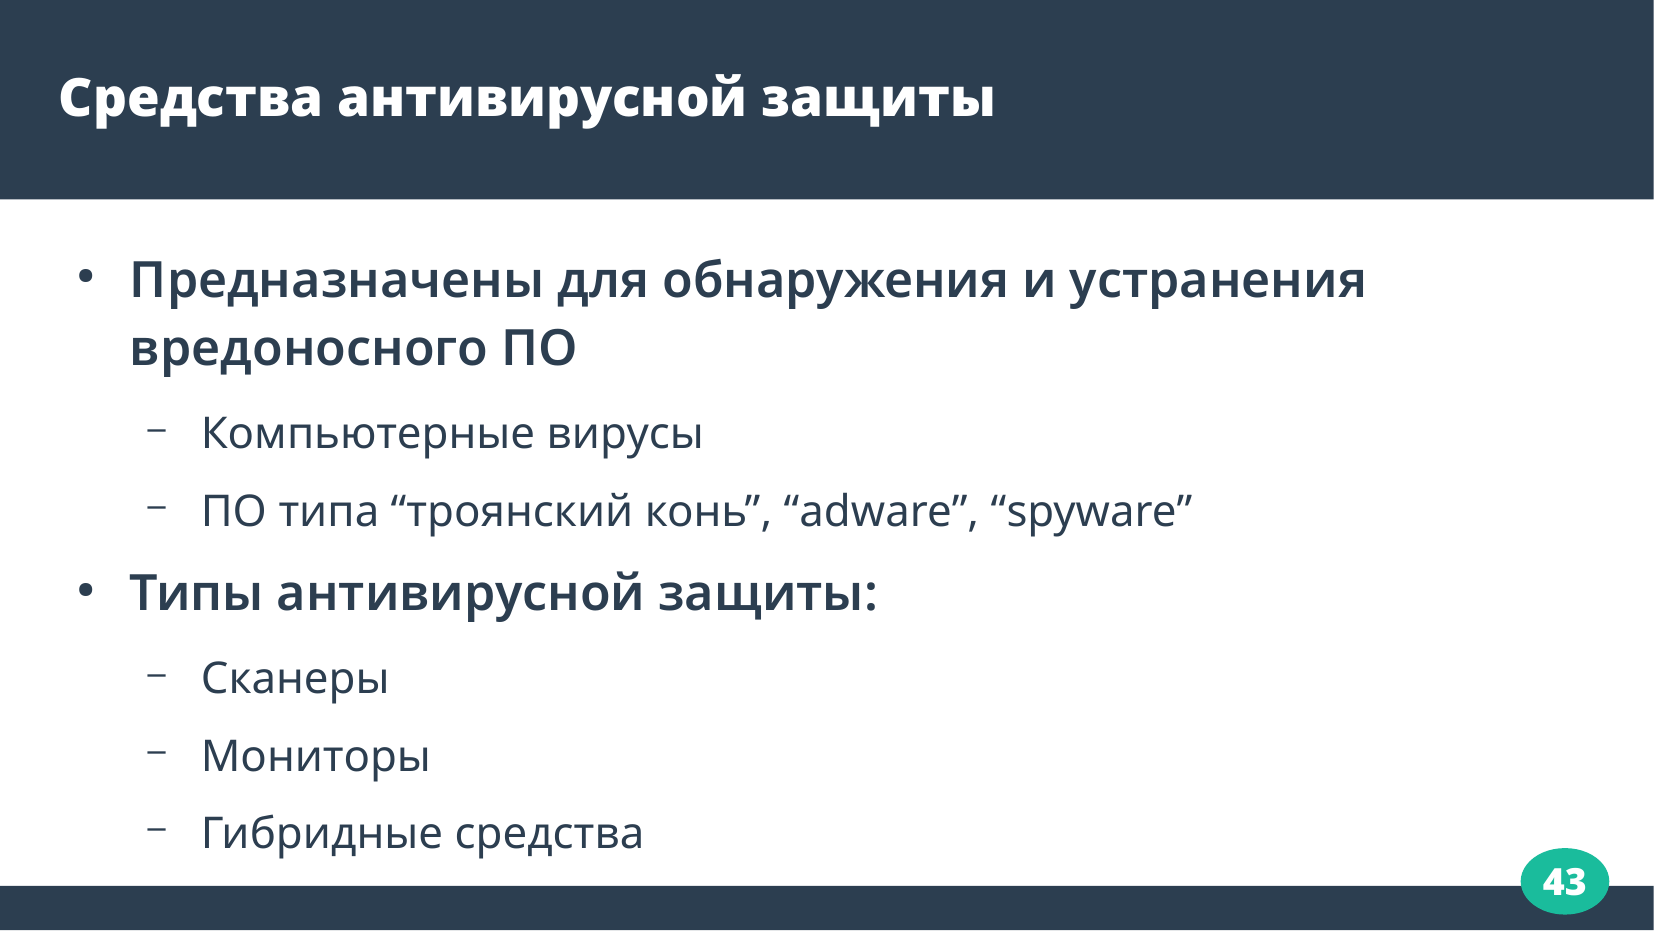

# Средства антивирусной защиты
Предназначены для обнаружения и устранения вредоносного ПО
Компьютерные вирусы
ПО типа “троянский конь”, “adware”, “spyware”
Типы антивирусной защиты:
Сканеры
Мониторы
Гибридные средства
43